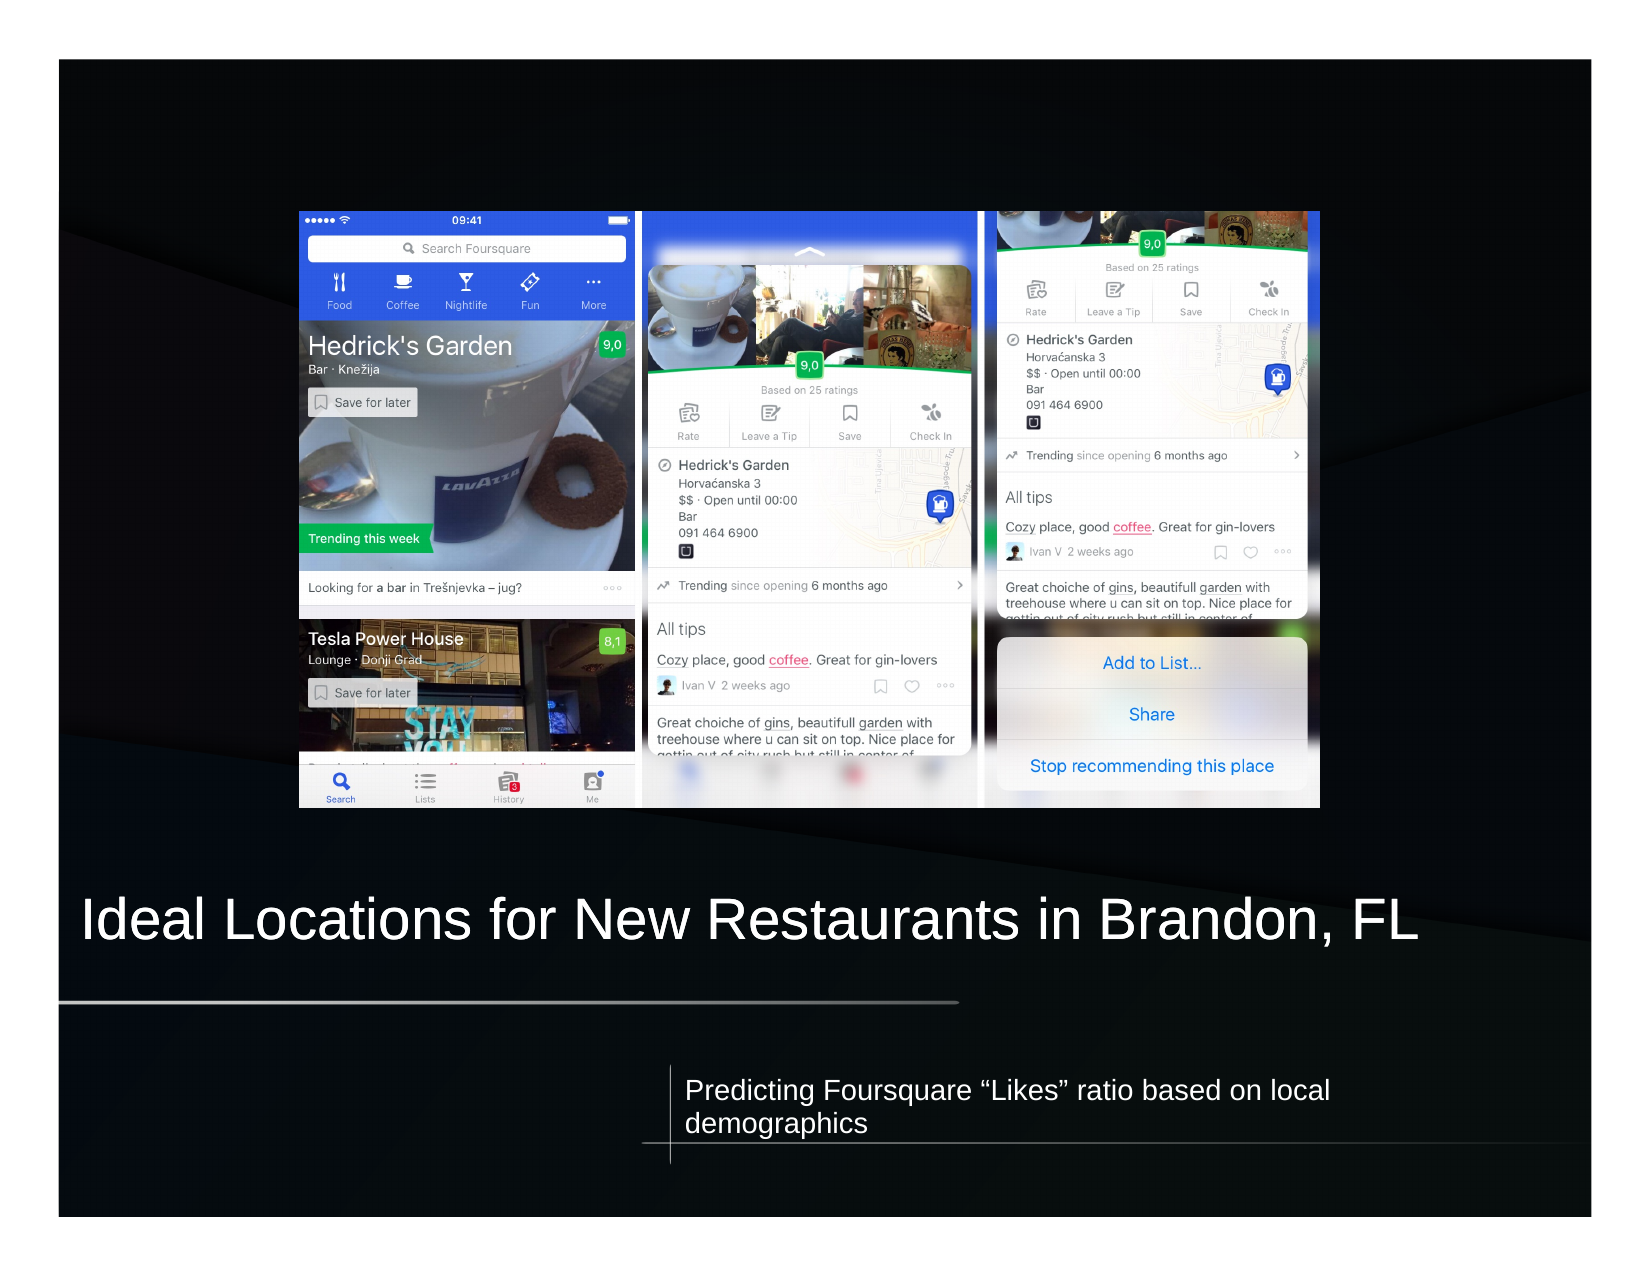

# Ideal Locations for New Restaurants in Brandon, FL
Ideal Locations for New Restaurants in Brandon, FL
Predicting Foursquare “Likes” ratio based on local demographics